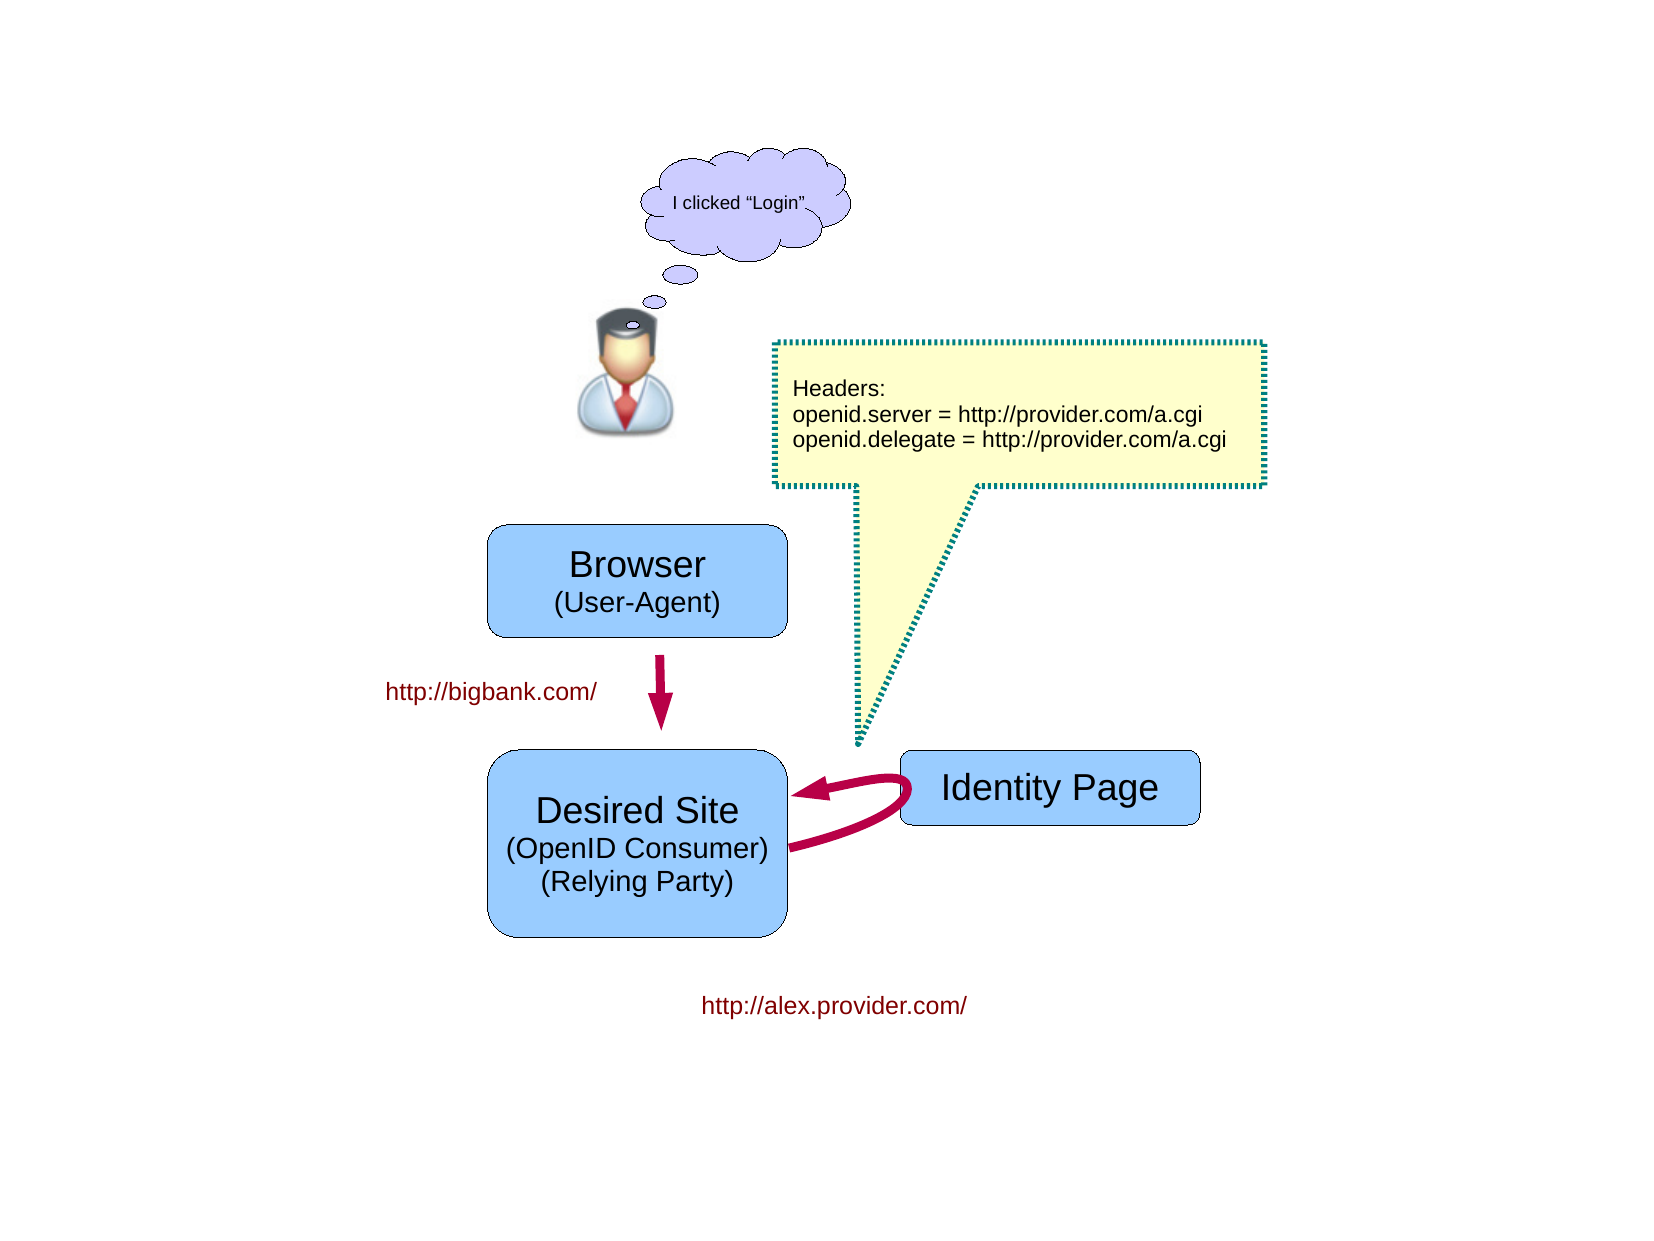

I clicked “Login”
Headers:
openid.server = http://provider.com/a.cgi
openid.delegate = http://provider.com/a.cgi
Browser
(User-Agent)
http://bigbank.com/
Desired Site
(OpenID Consumer)
(Relying Party)
Identity Page
http://alex.provider.com/